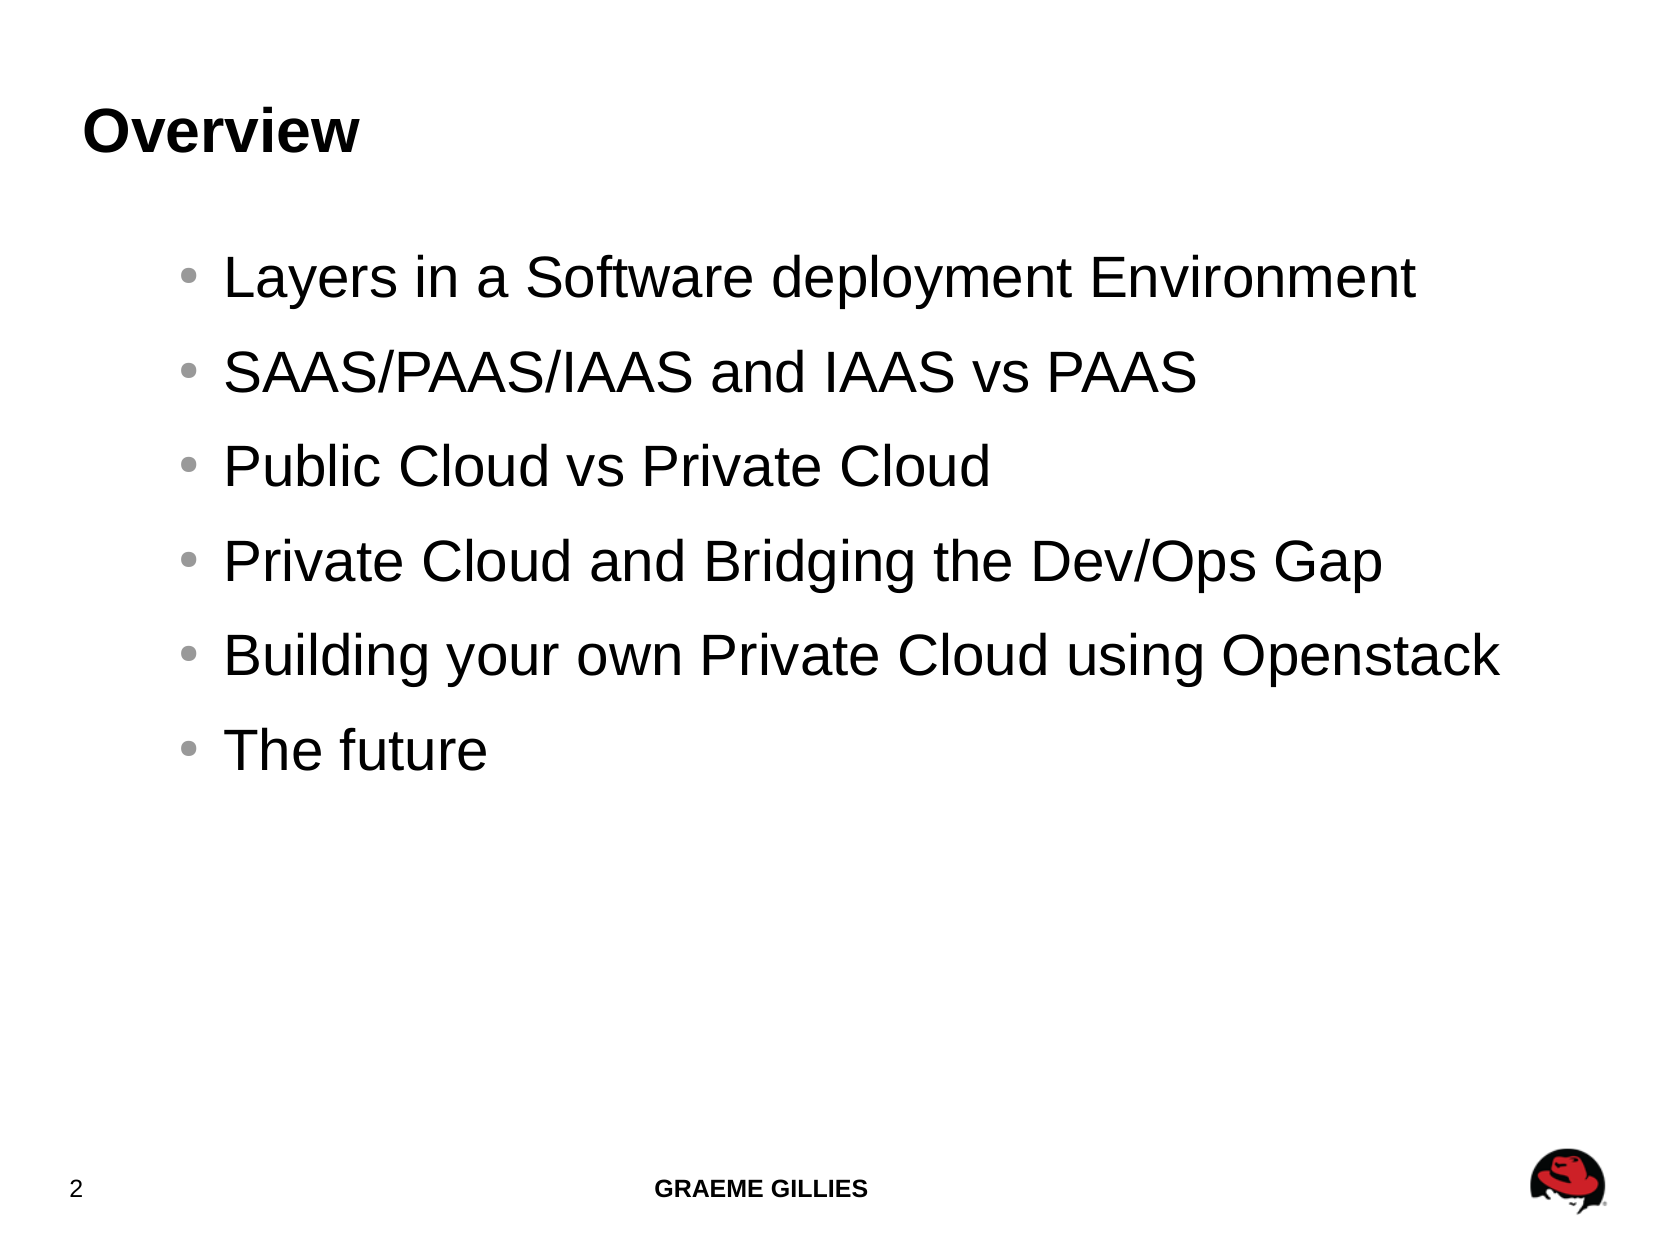

# Overview
Layers in a Software deployment Environment
SAAS/PAAS/IAAS and IAAS vs PAAS
Public Cloud vs Private Cloud
Private Cloud and Bridging the Dev/Ops Gap
Building your own Private Cloud using Openstack
The future